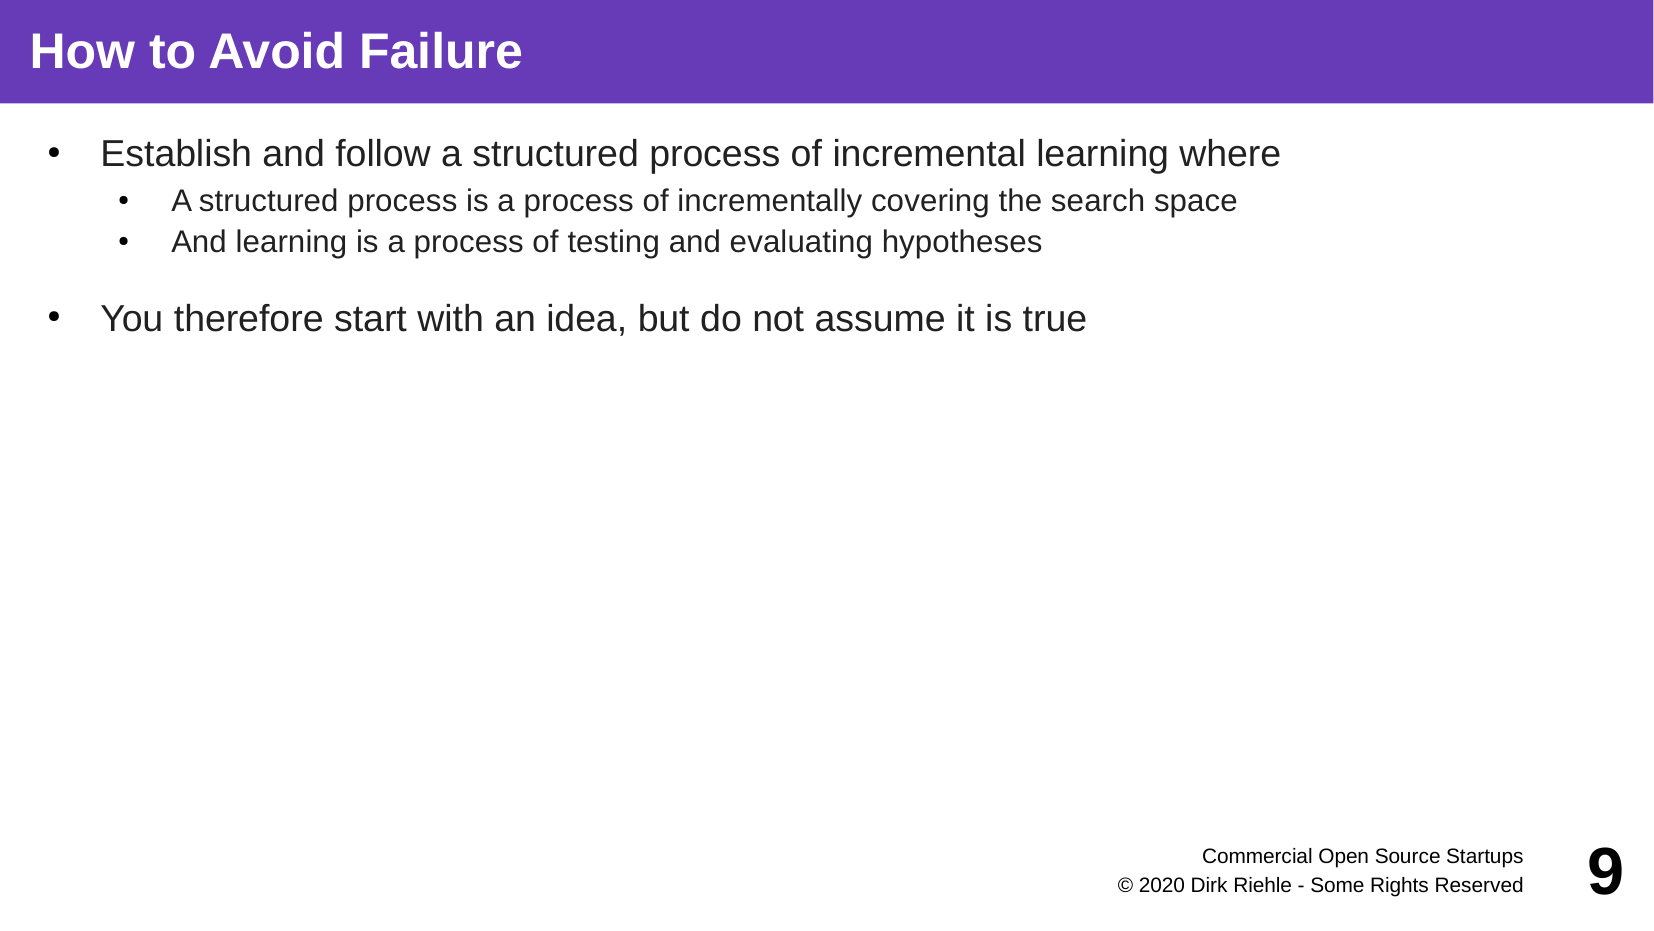

# How to Avoid Failure
Establish and follow a structured process of incremental learning where
A structured process is a process of incrementally covering the search space
And learning is a process of testing and evaluating hypotheses
You therefore start with an idea, but do not assume it is true
Commercial Open Source Startups
9
© 2020 Dirk Riehle - Some Rights Reserved